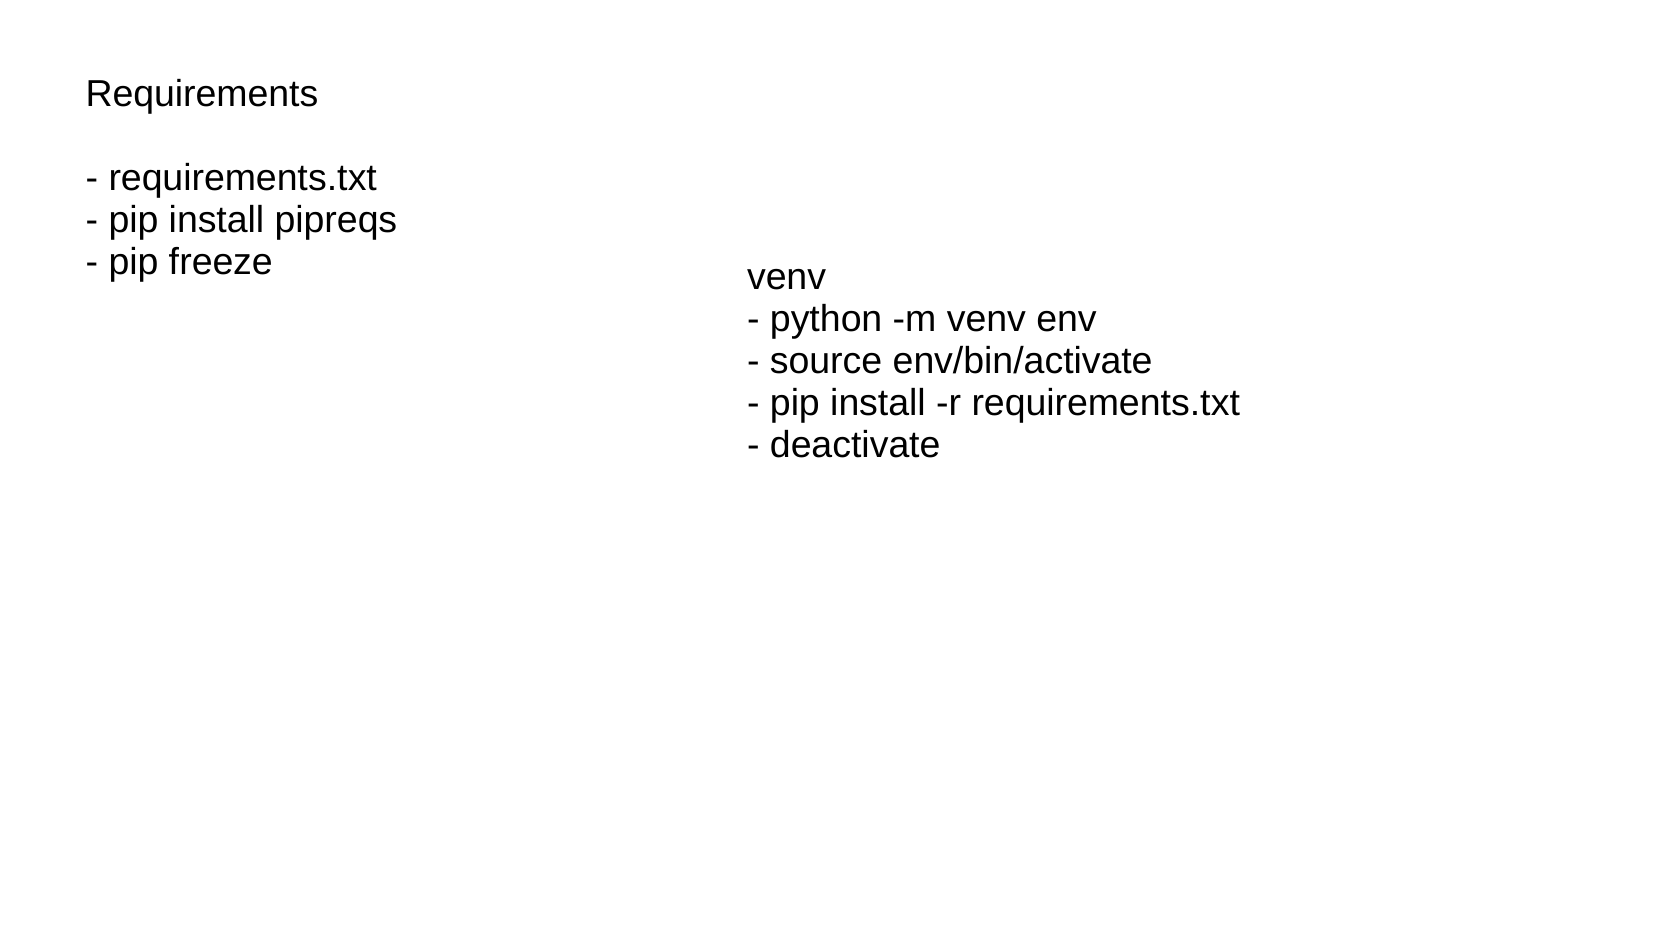

Requirements
- requirements.txt
- pip install pipreqs
- pip freeze
venv
- python -m venv env
- source env/bin/activate
- pip install -r requirements.txt
- deactivate